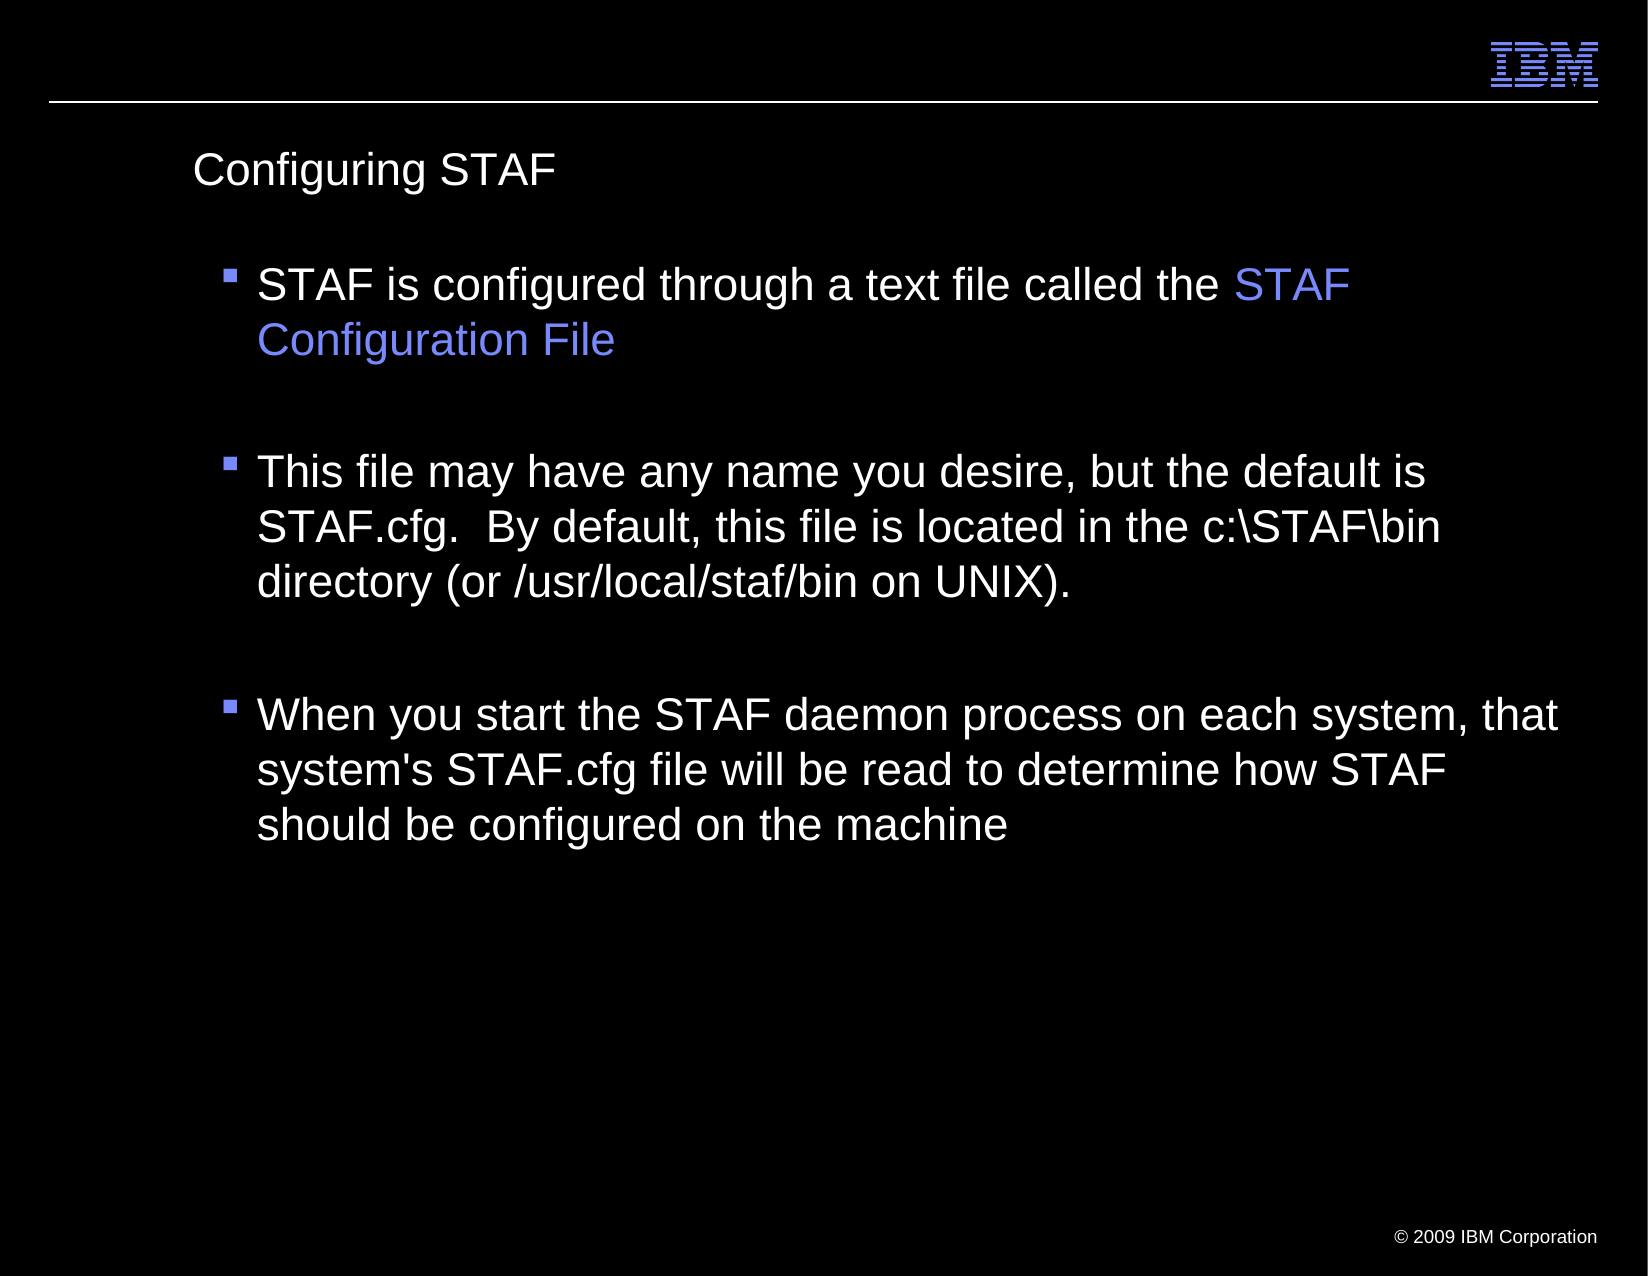

# Configuring STAF
STAF is configured through a text file called the STAF Configuration File
This file may have any name you desire, but the default is STAF.cfg. By default, this file is located in the c:\STAF\bin directory (or /usr/local/staf/bin on UNIX).
When you start the STAF daemon process on each system, that system's STAF.cfg file will be read to determine how STAF should be configured on the machine